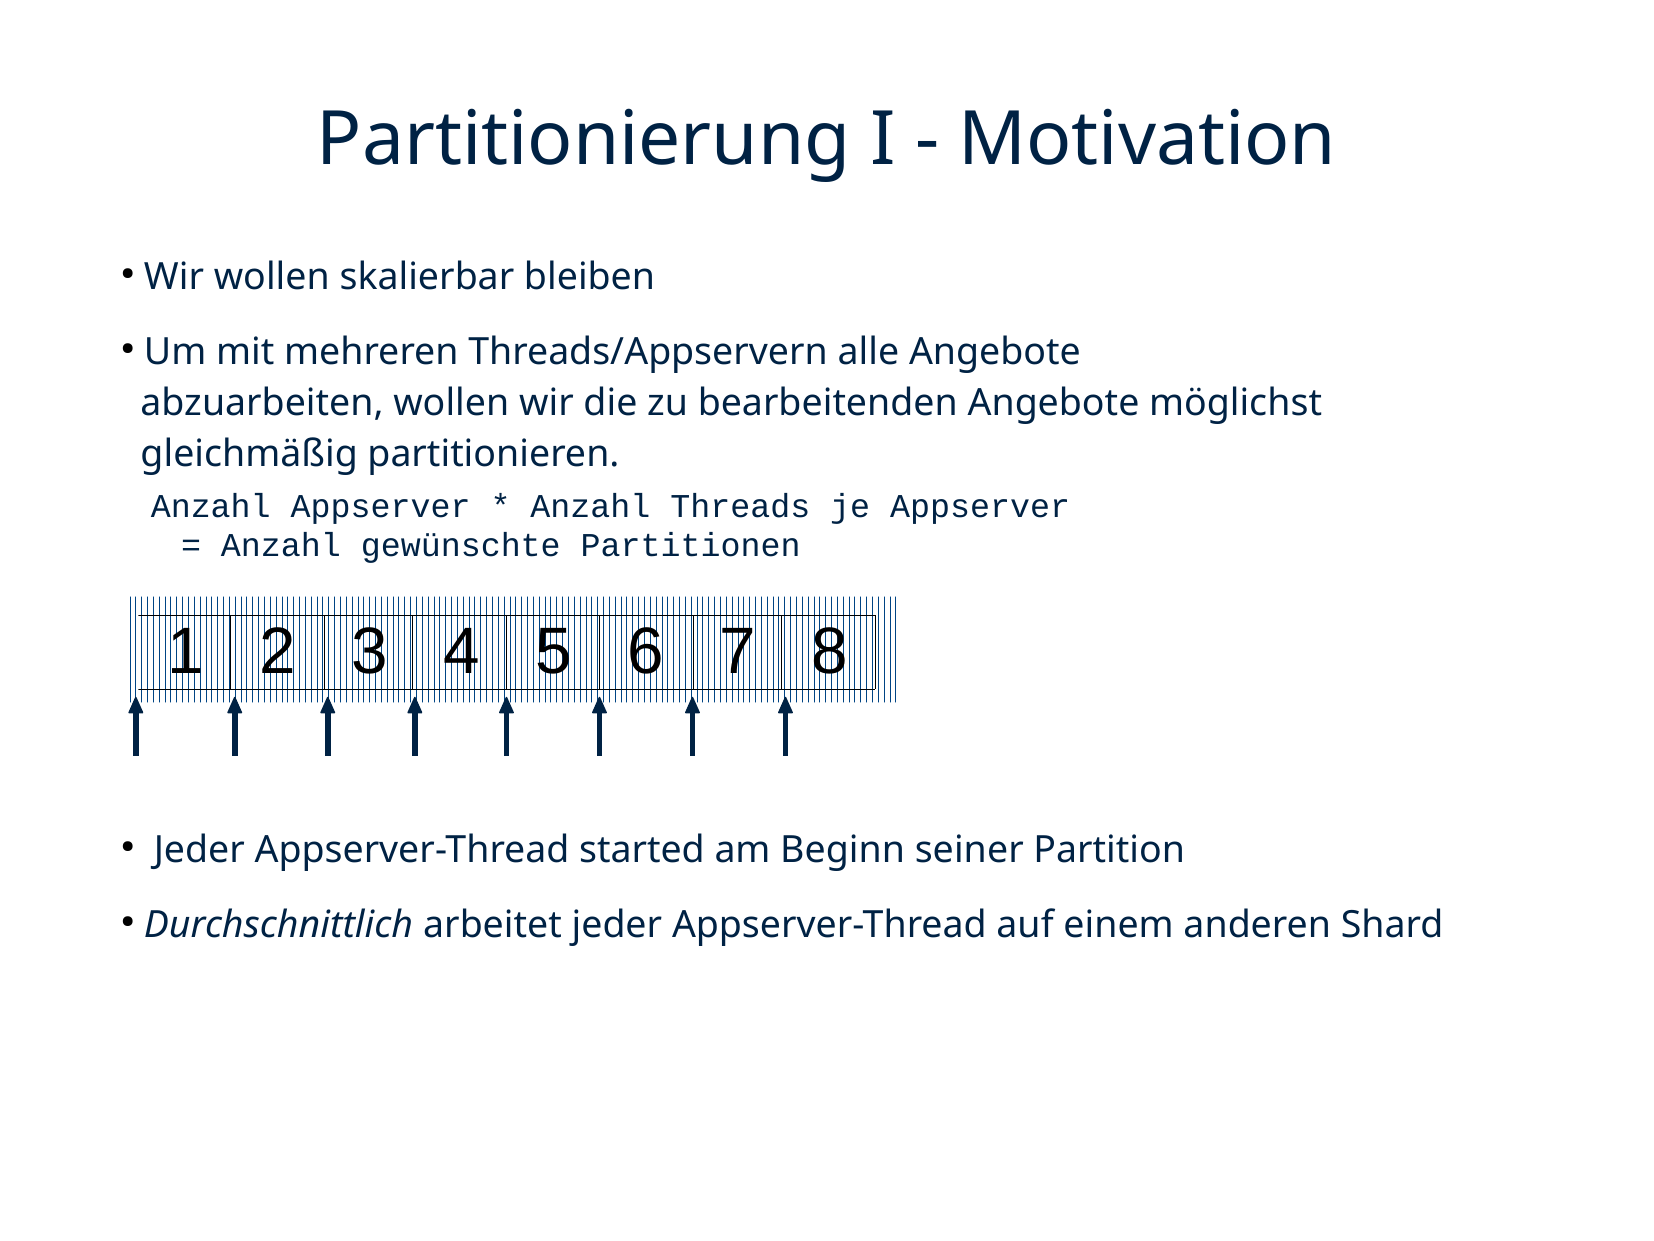

# Partitionierung I - Motivation
 Wir wollen skalierbar bleiben
 Um mit mehreren Threads/Appservern alle Angebote
 abzuarbeiten, wollen wir die zu bearbeitenden Angebote möglichst
 gleichmäßig partitionieren.
 Anzahl Appserver * Anzahl Threads je Appserver
 = Anzahl gewünschte Partitionen
 Jeder Appserver-Thread started am Beginn seiner Partition
 Durchschnittlich arbeitet jeder Appserver-Thread auf einem anderen Shard